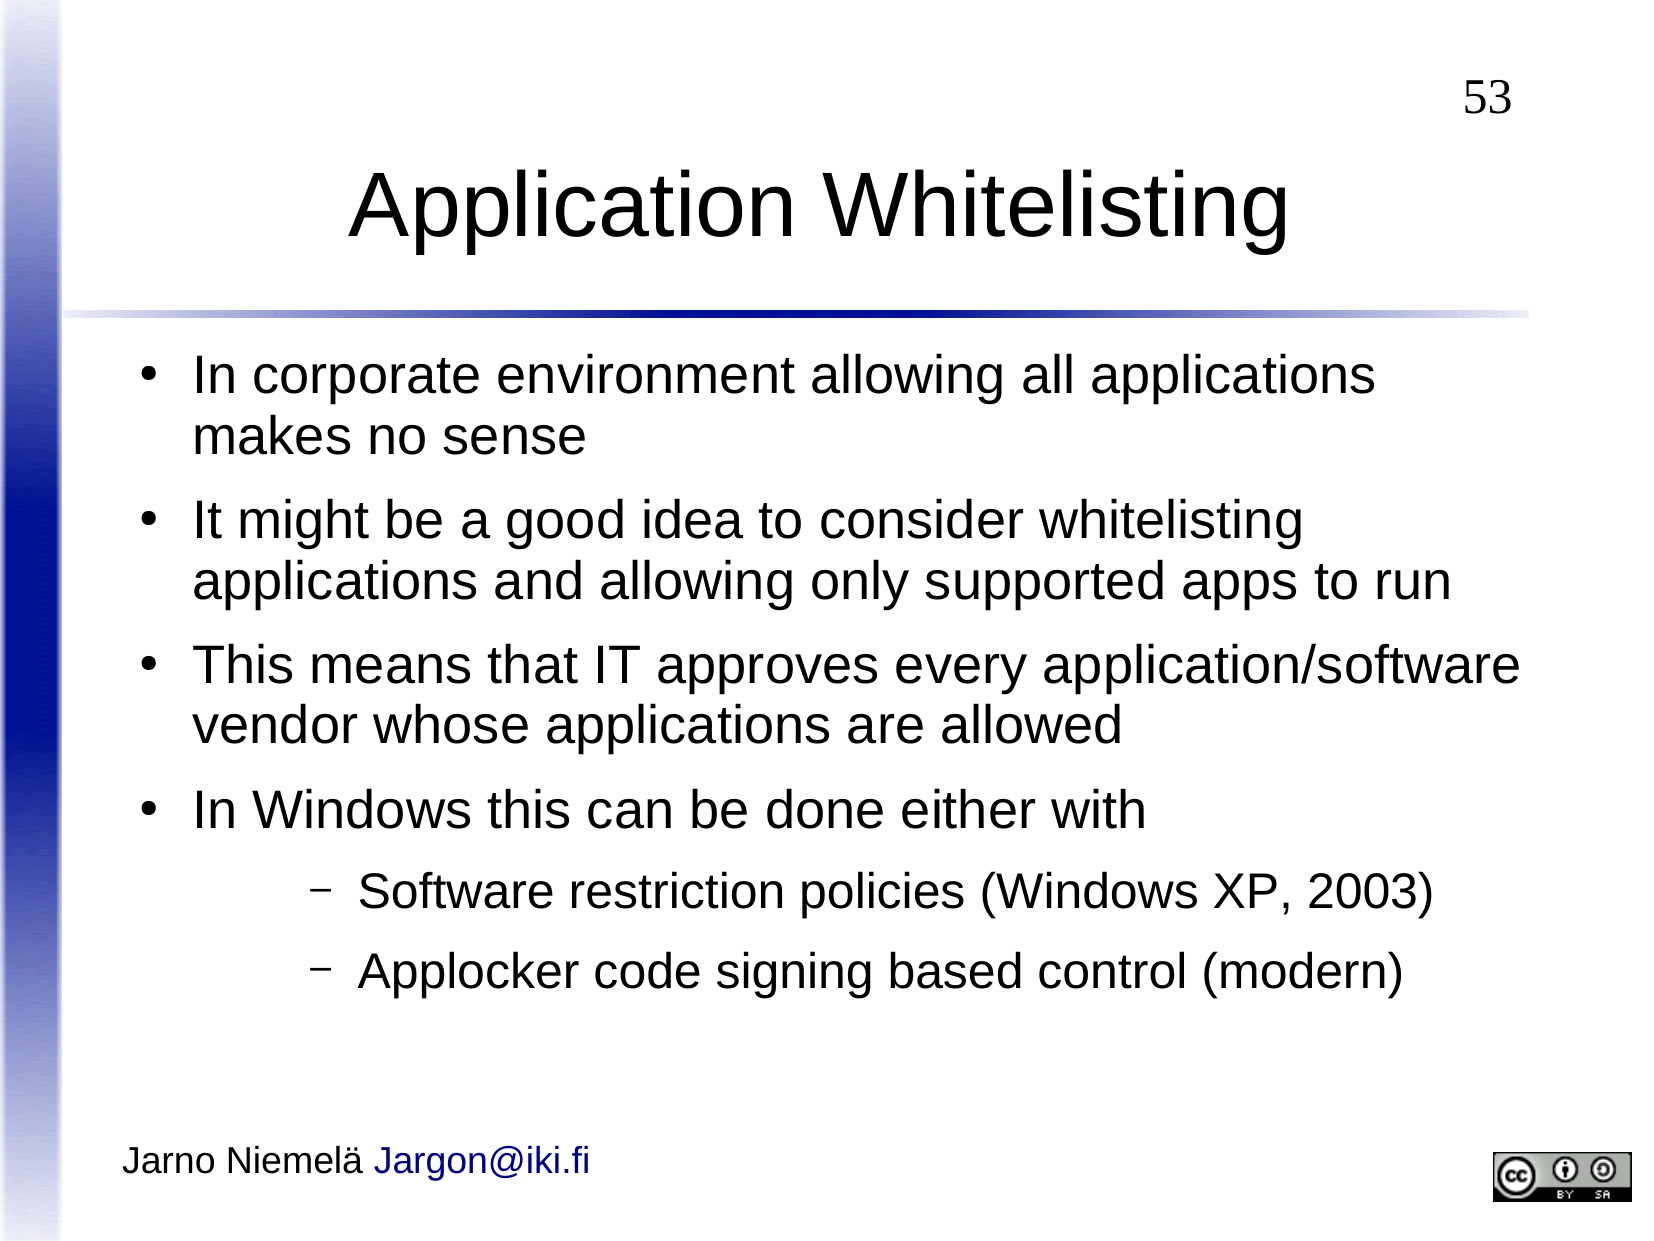

# Application Whitelisting
In corporate environment allowing all applications makes no sense
It might be a good idea to consider whitelisting applications and allowing only supported apps to run
This means that IT approves every application/software vendor whose applications are allowed
In Windows this can be done either with
Software restriction policies (Windows XP, 2003)
Applocker code signing based control (modern)